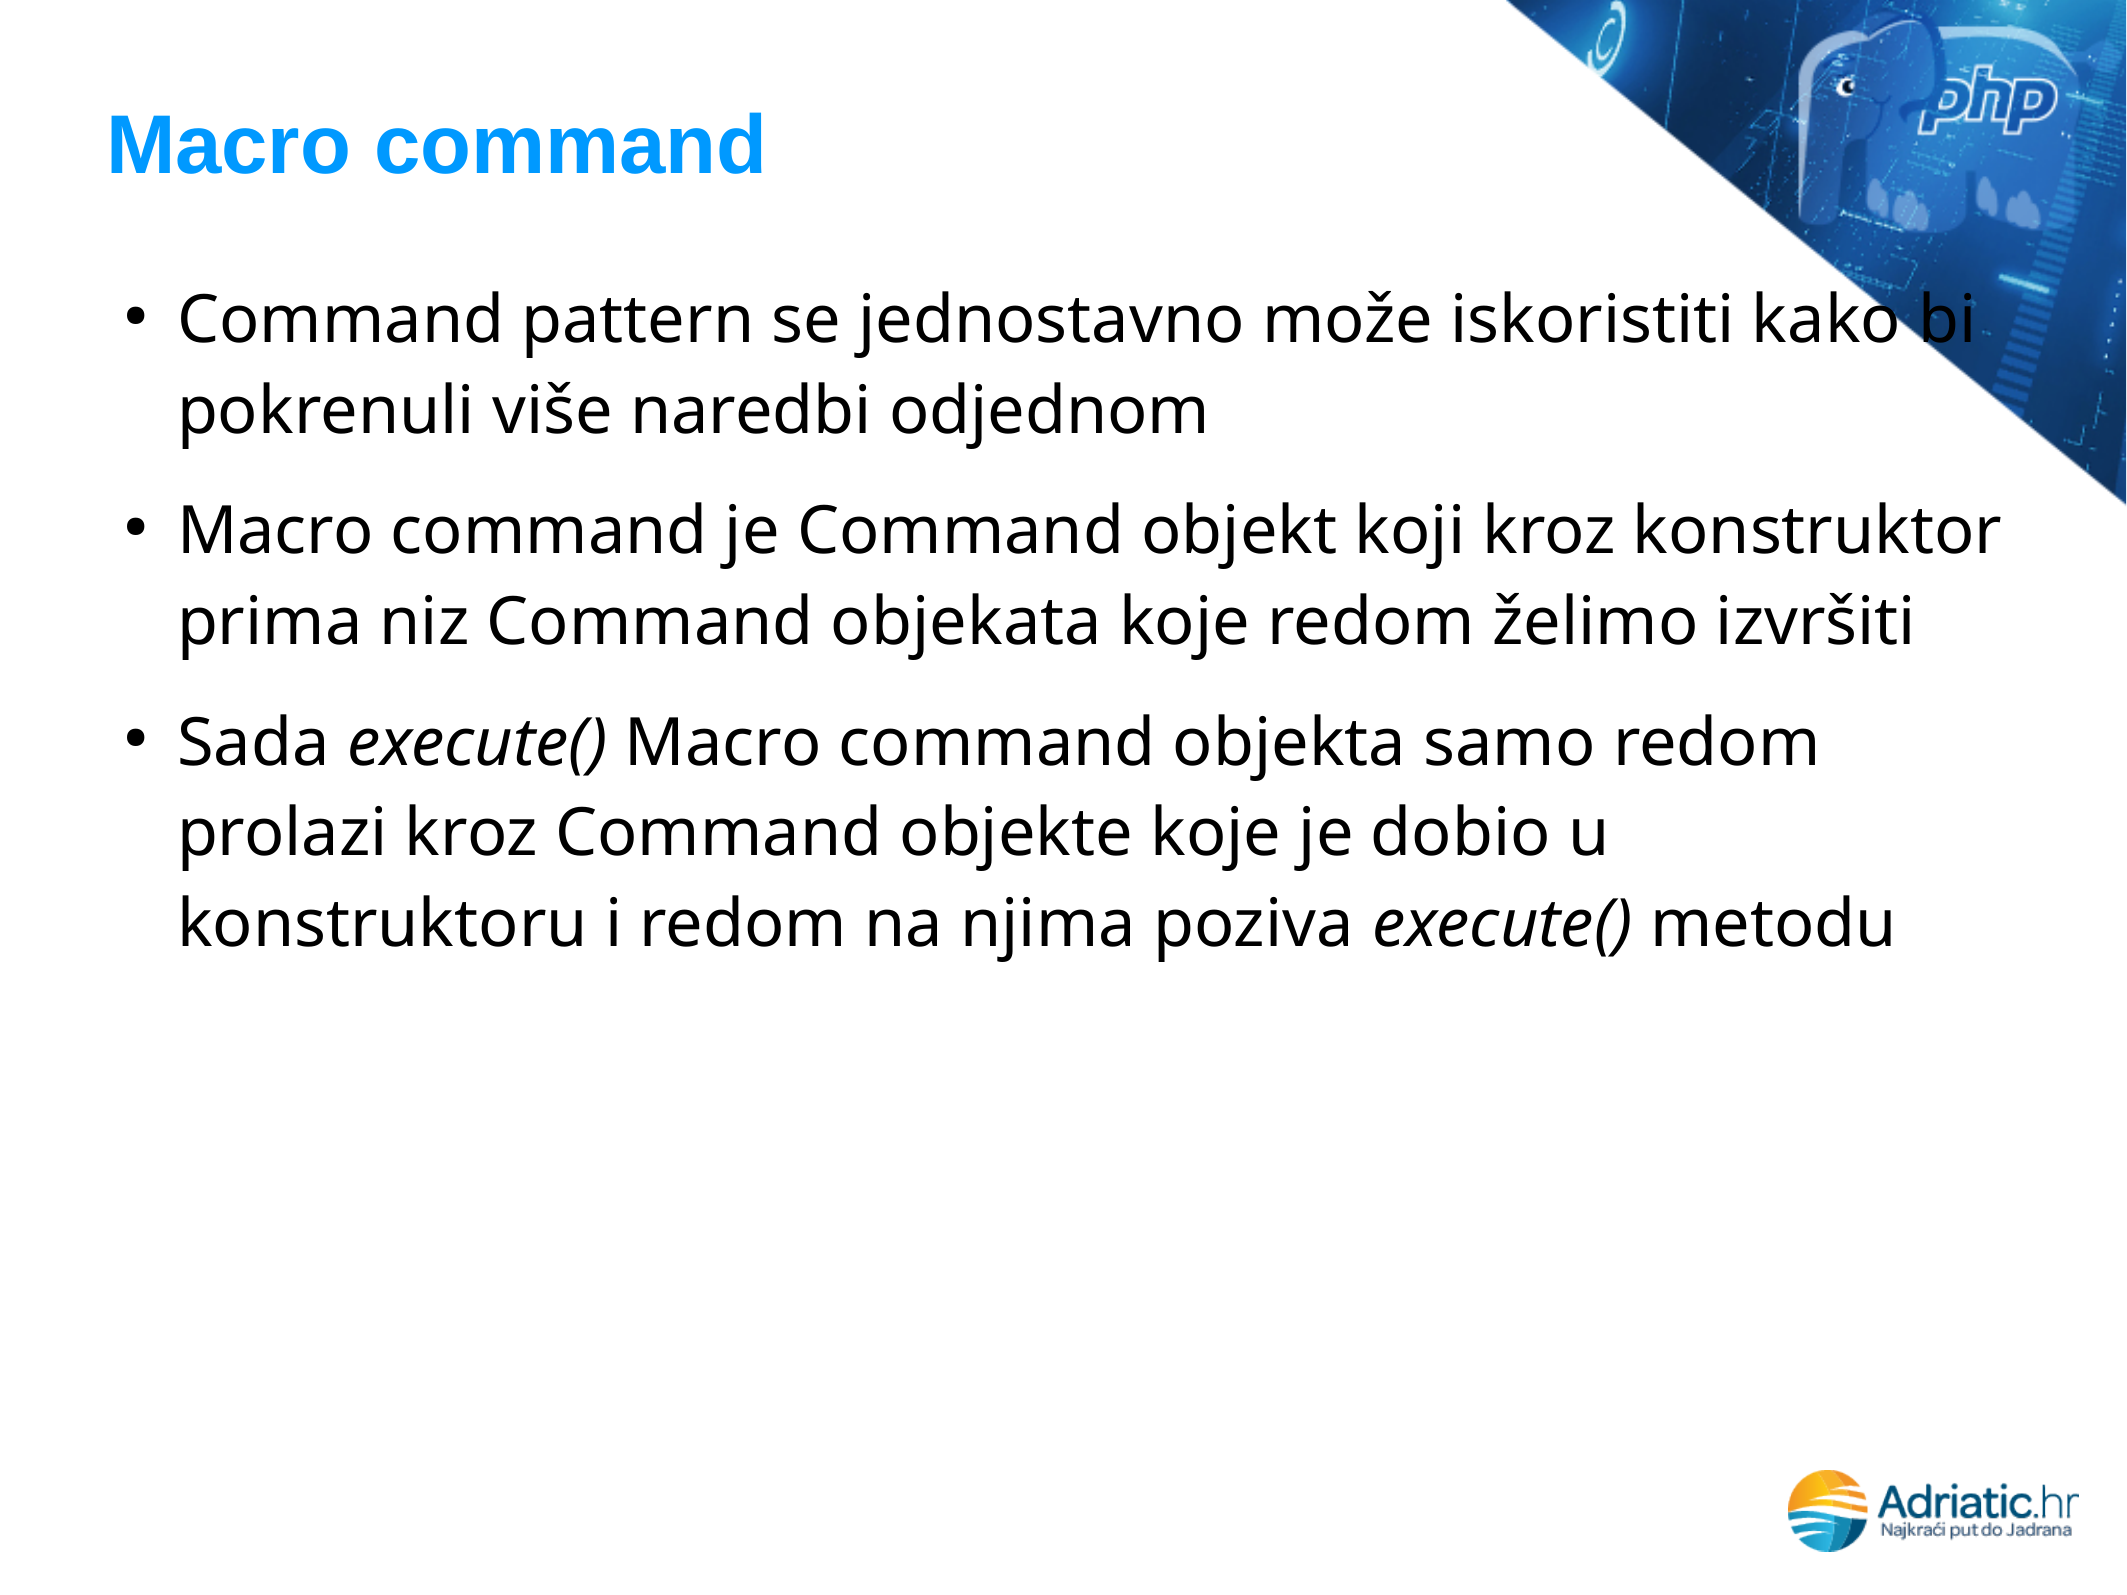

# Macro command
Command pattern se jednostavno može iskoristiti kako bi pokrenuli više naredbi odjednom
Macro command je Command objekt koji kroz konstruktor prima niz Command objekata koje redom želimo izvršiti
Sada execute() Macro command objekta samo redom prolazi kroz Command objekte koje je dobio u konstruktoru i redom na njima poziva execute() metodu